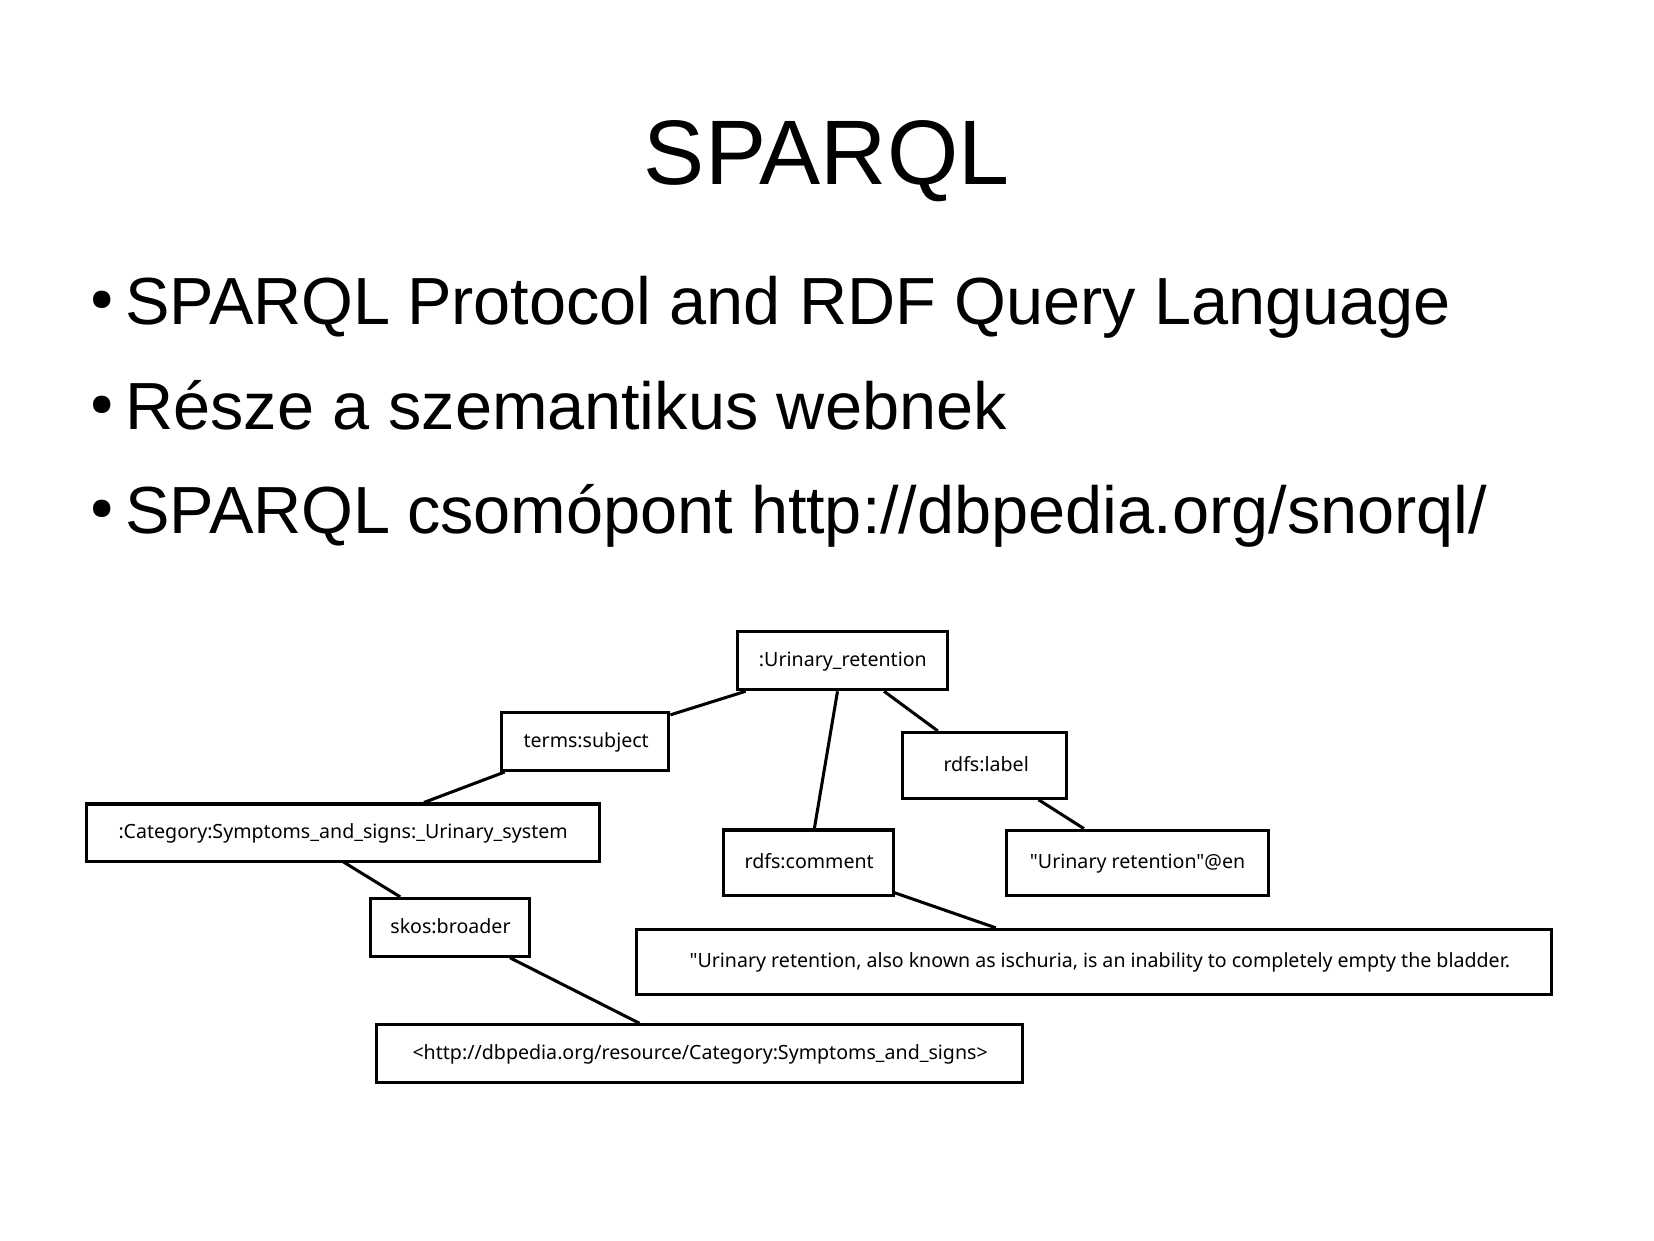

# SPARQL
SPARQL Protocol and RDF Query Language
Része a szemantikus webnek
SPARQL csomópont http://dbpedia.org/snorql/